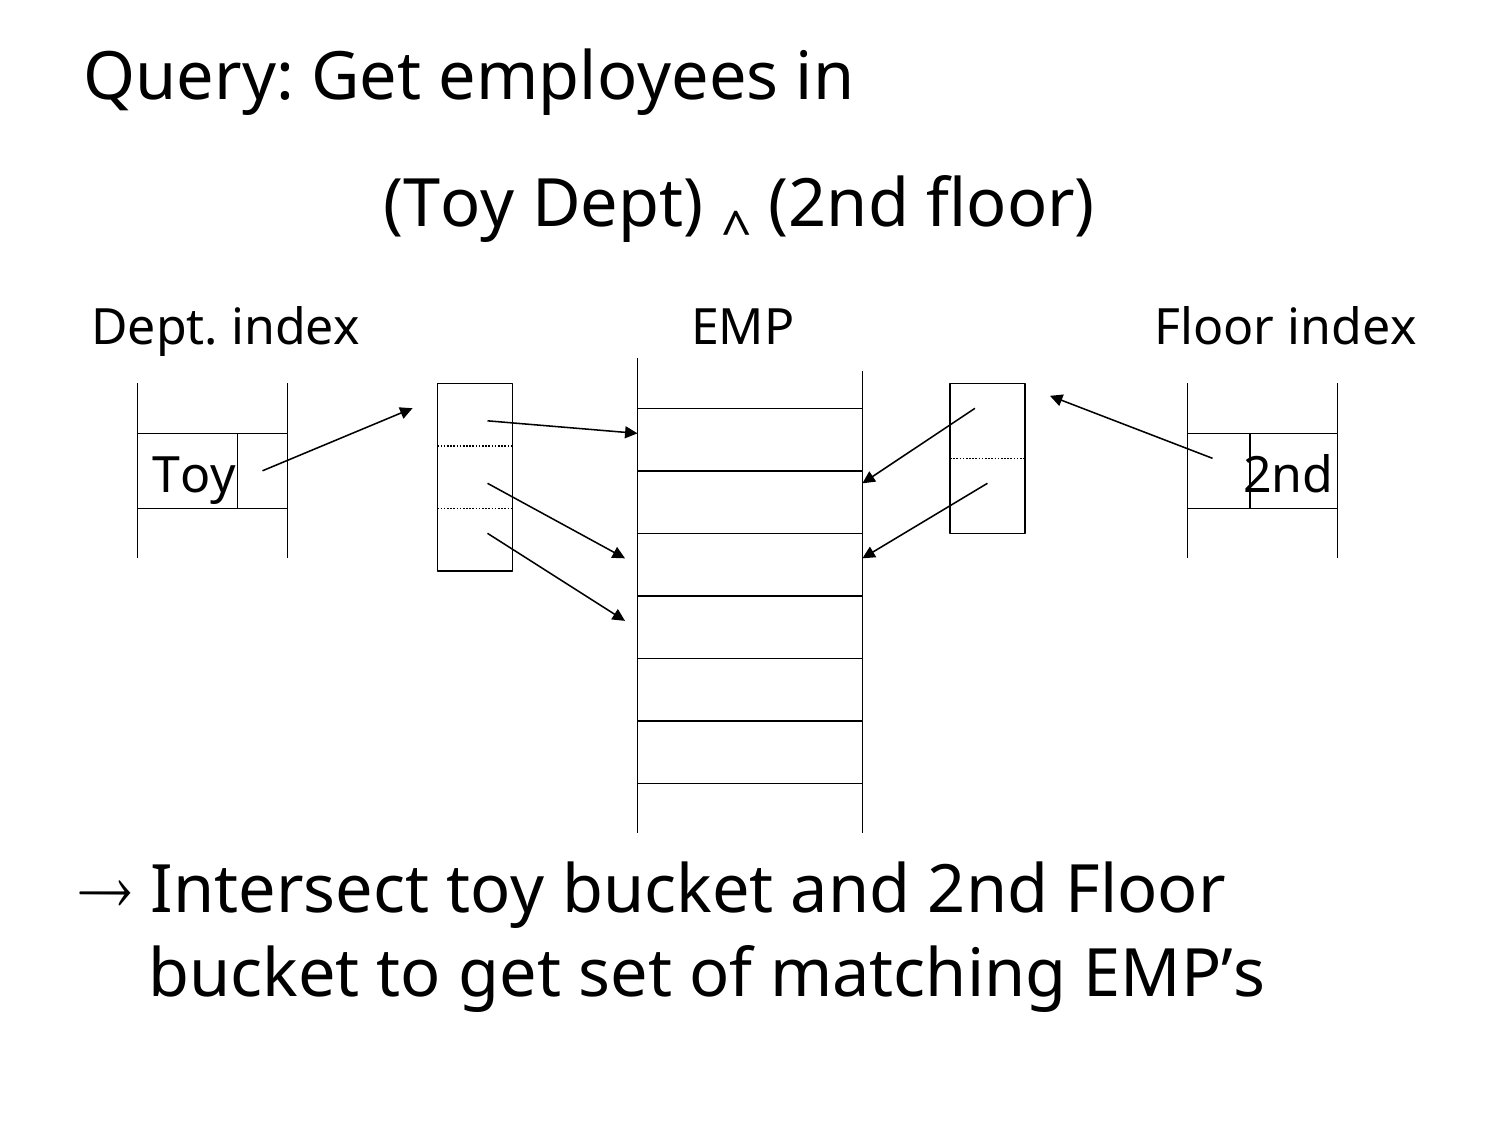

# Query: Get employees in (Toy Dept) ^ (2nd floor)
Dept. index			EMP			 Floor index
Toy
 2nd
 Intersect toy bucket and 2nd Floor
 bucket to get set of matching EMP’s